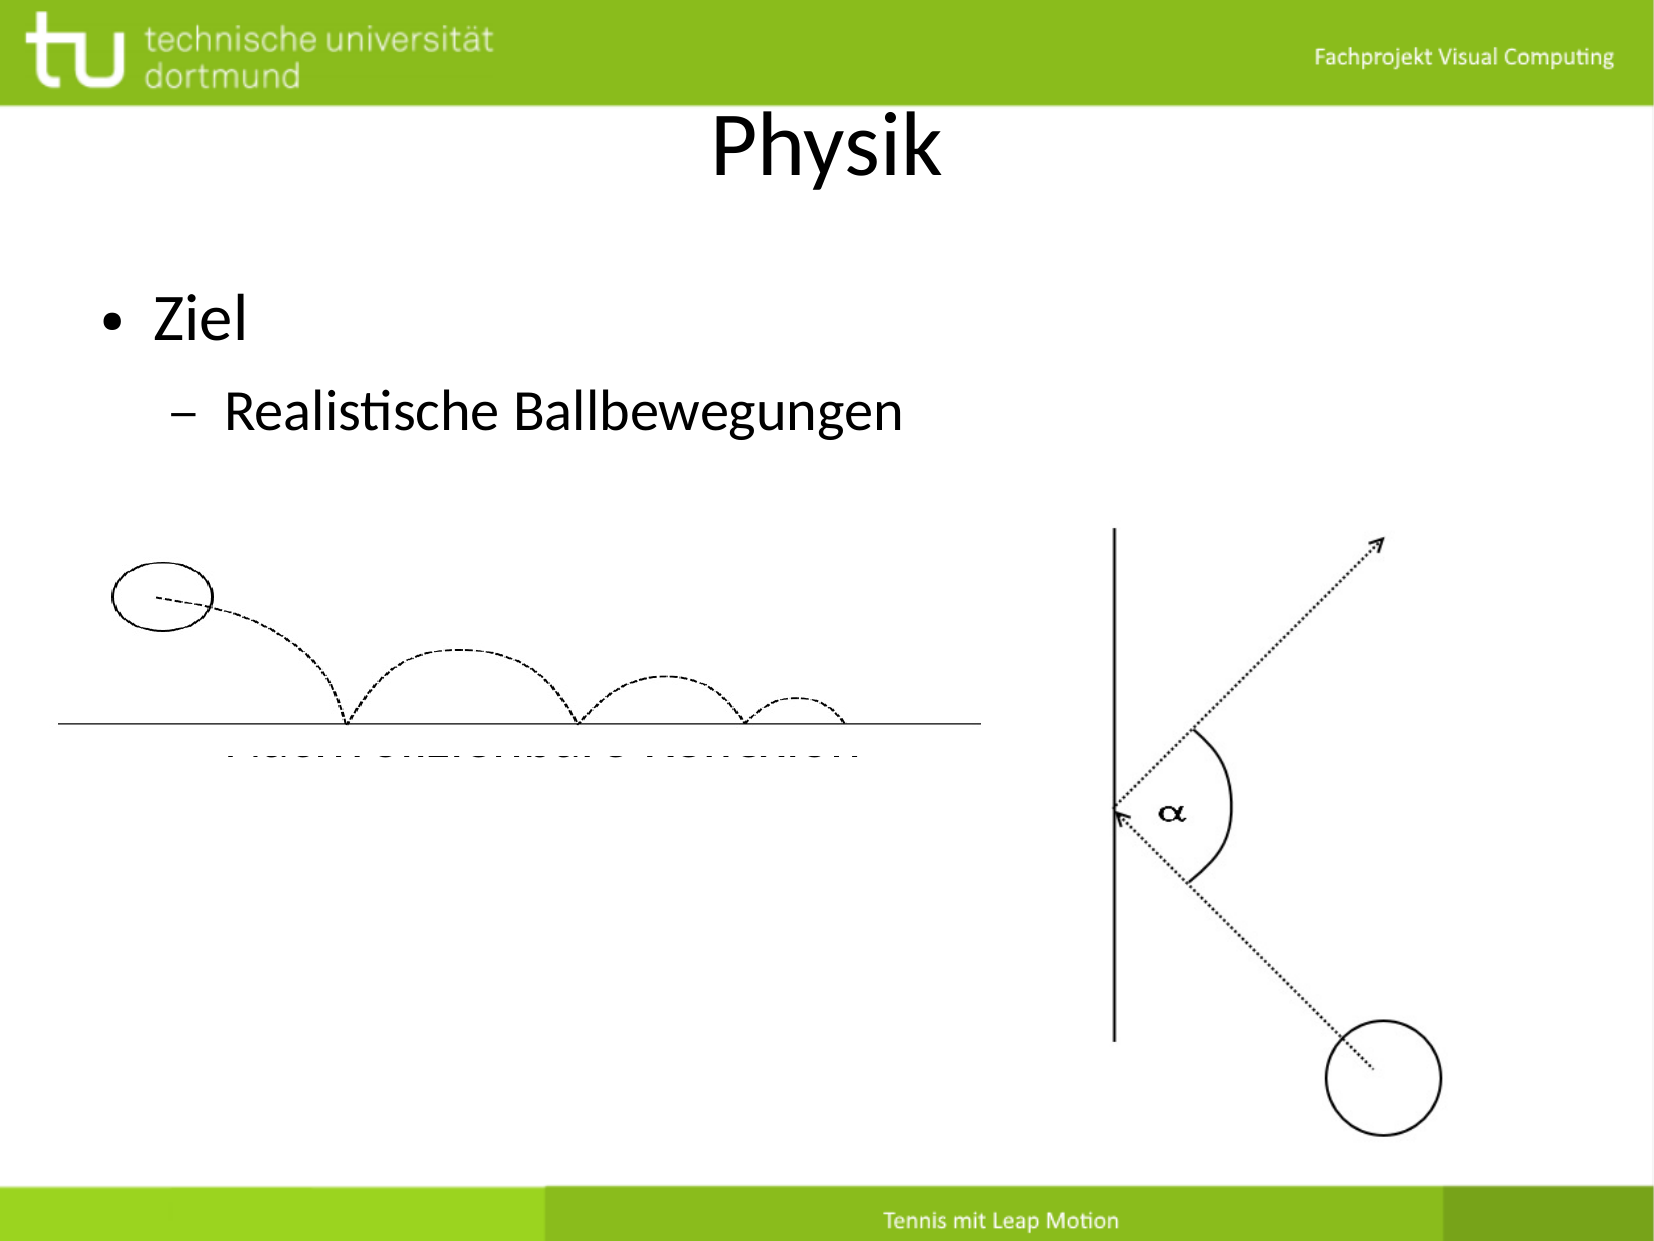

# Physik
Ziel
Realistische Ballbewegungen
Nachvollziehbare Reflexion